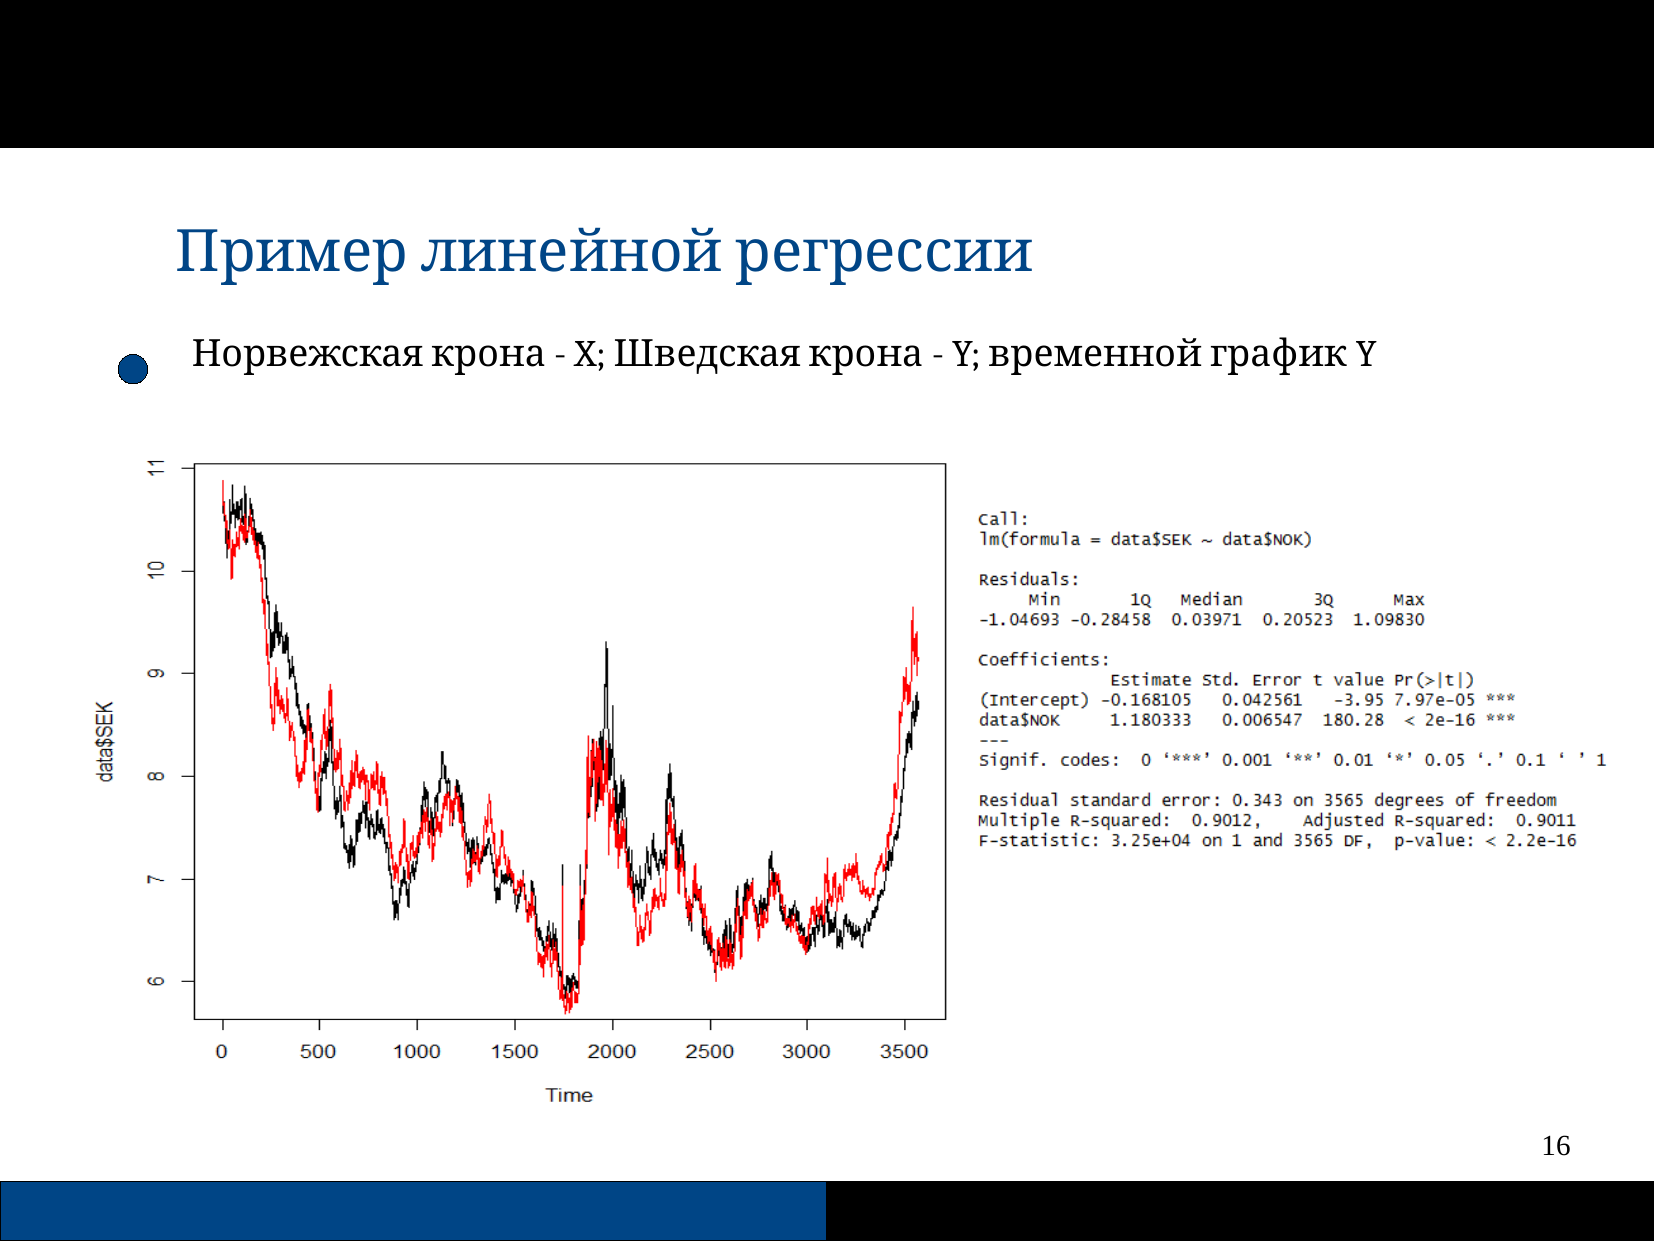

Пример линейной регрессии
Норвежская крона - X; Шведская крона - Y; временной график Y
16